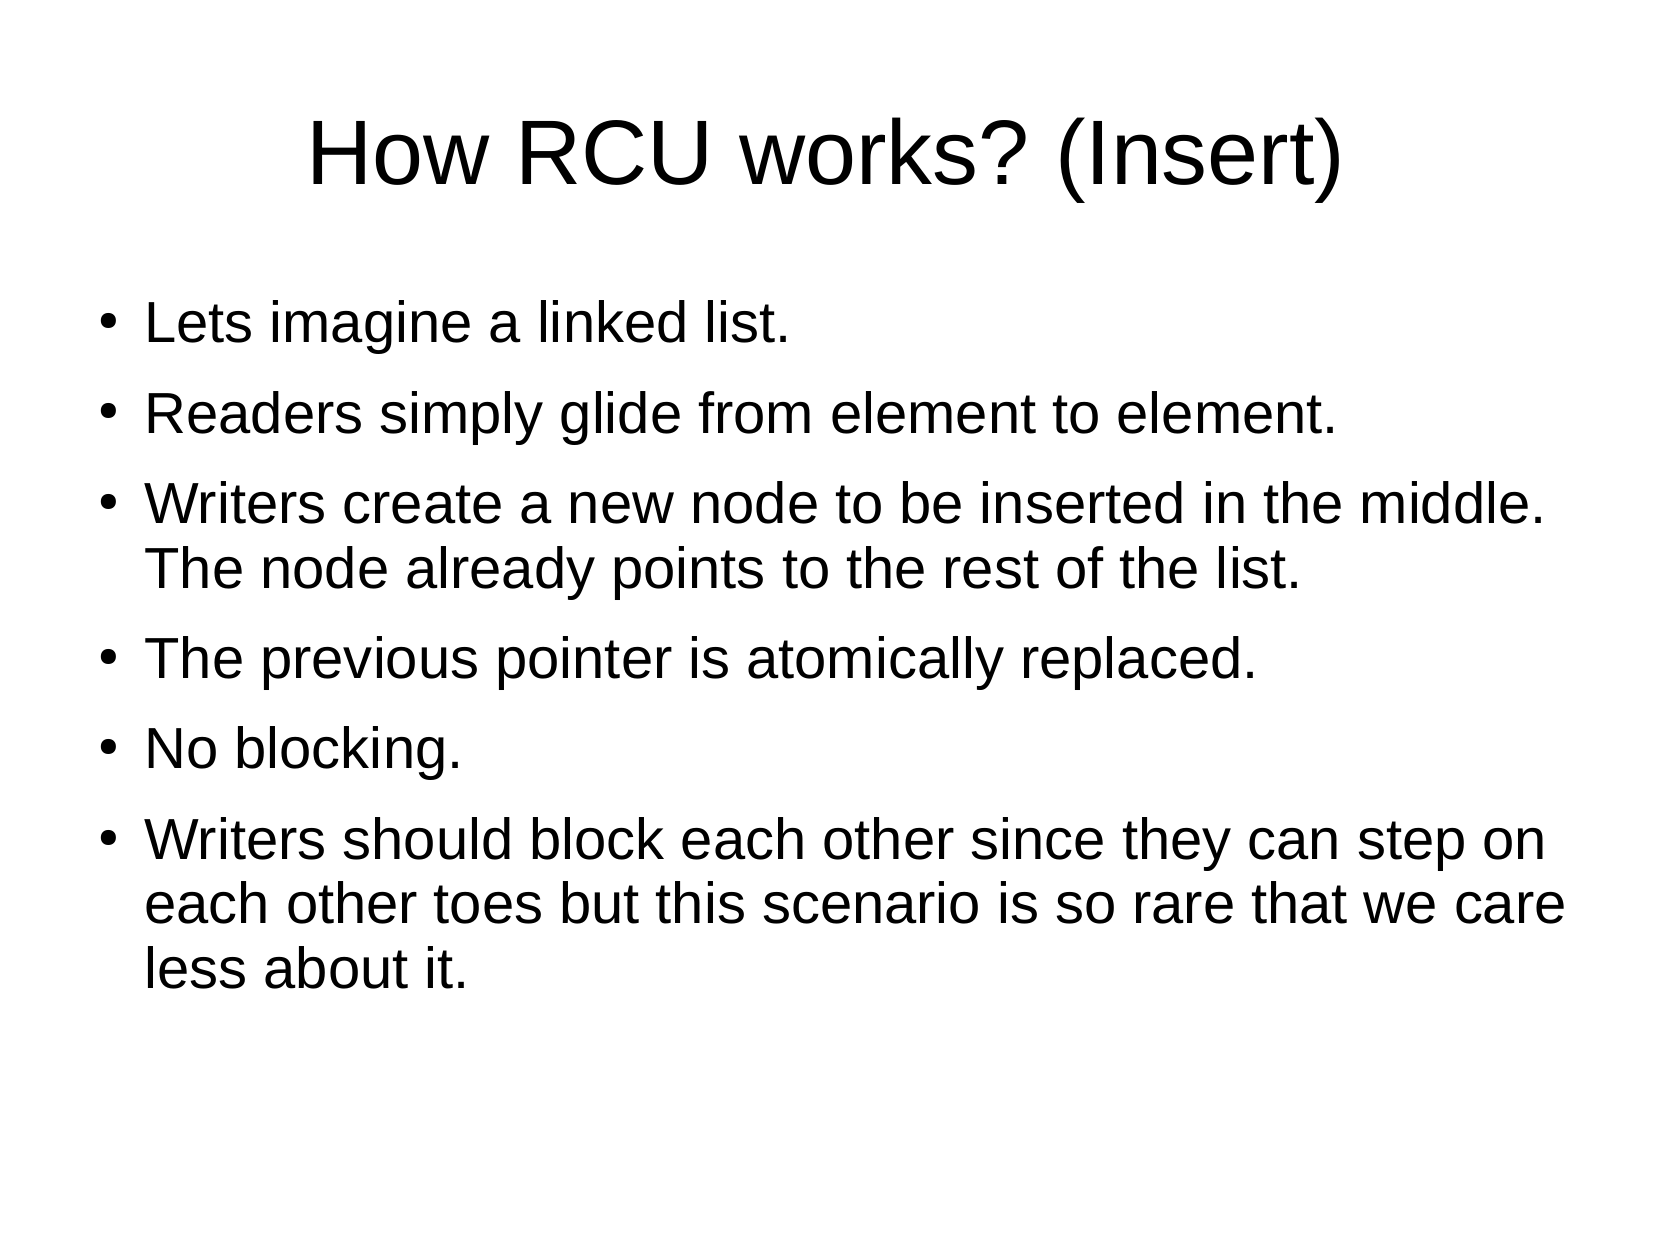

# How RCU works? (Insert)
Lets imagine a linked list.
Readers simply glide from element to element.
Writers create a new node to be inserted in the middle. The node already points to the rest of the list.
The previous pointer is atomically replaced.
No blocking.
Writers should block each other since they can step on each other toes but this scenario is so rare that we care less about it.